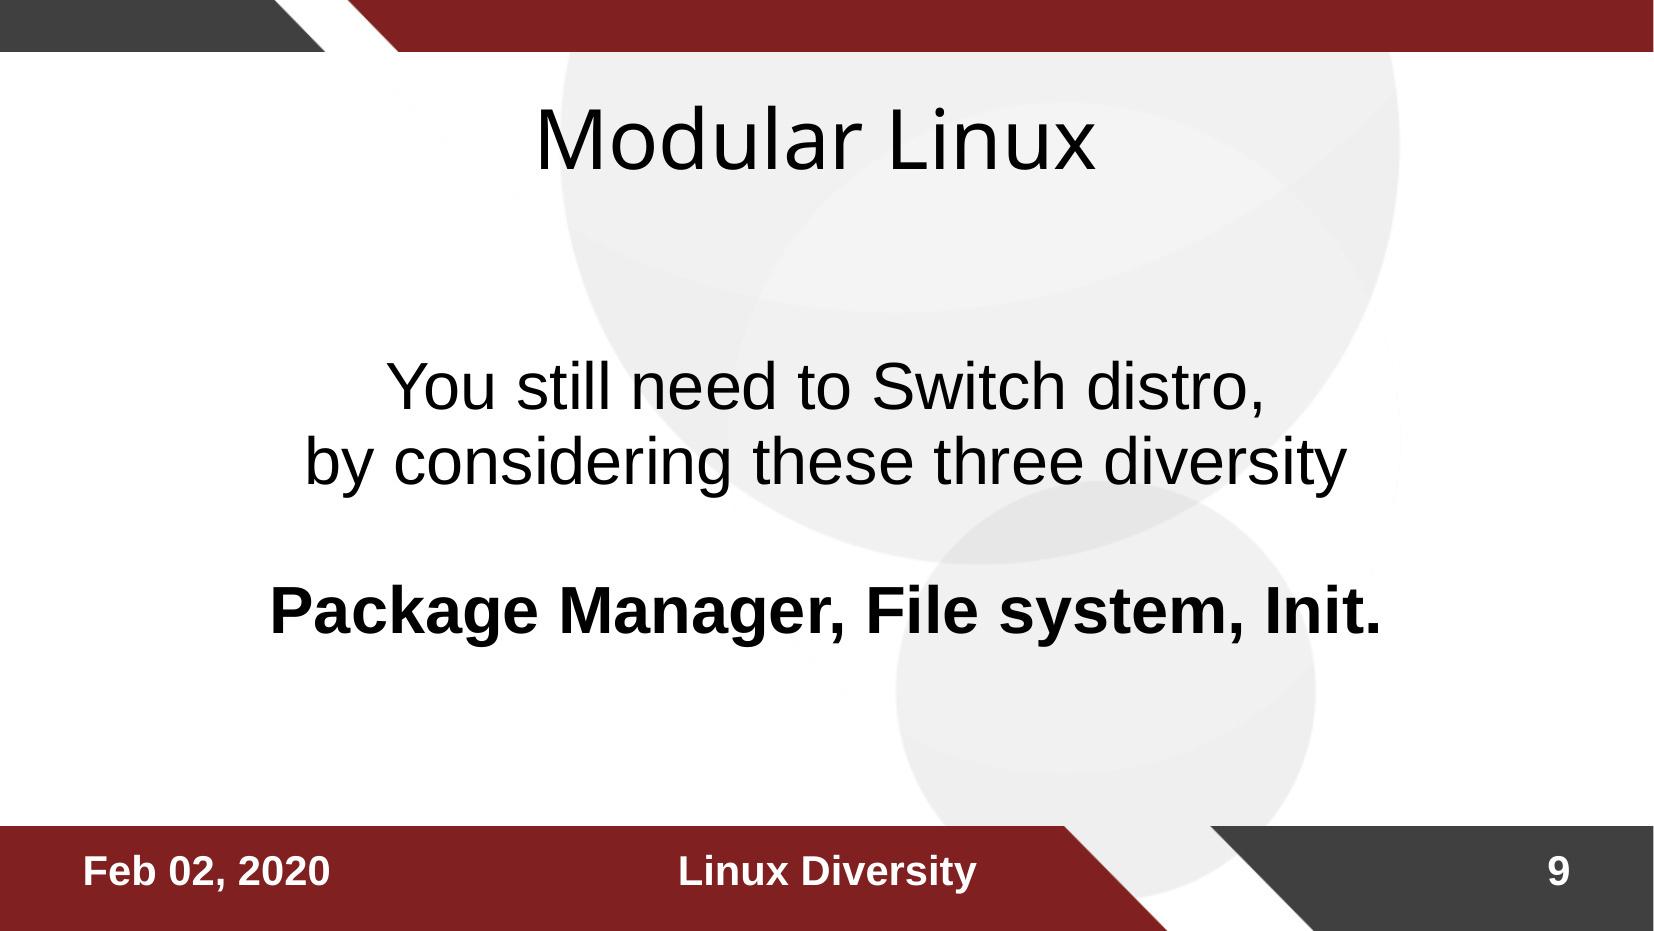

# Modular Linux
You still need to Switch distro,
by considering these three diversity
Package Manager, File system, Init.
Feb 02, 2020
Linux Diversity
9